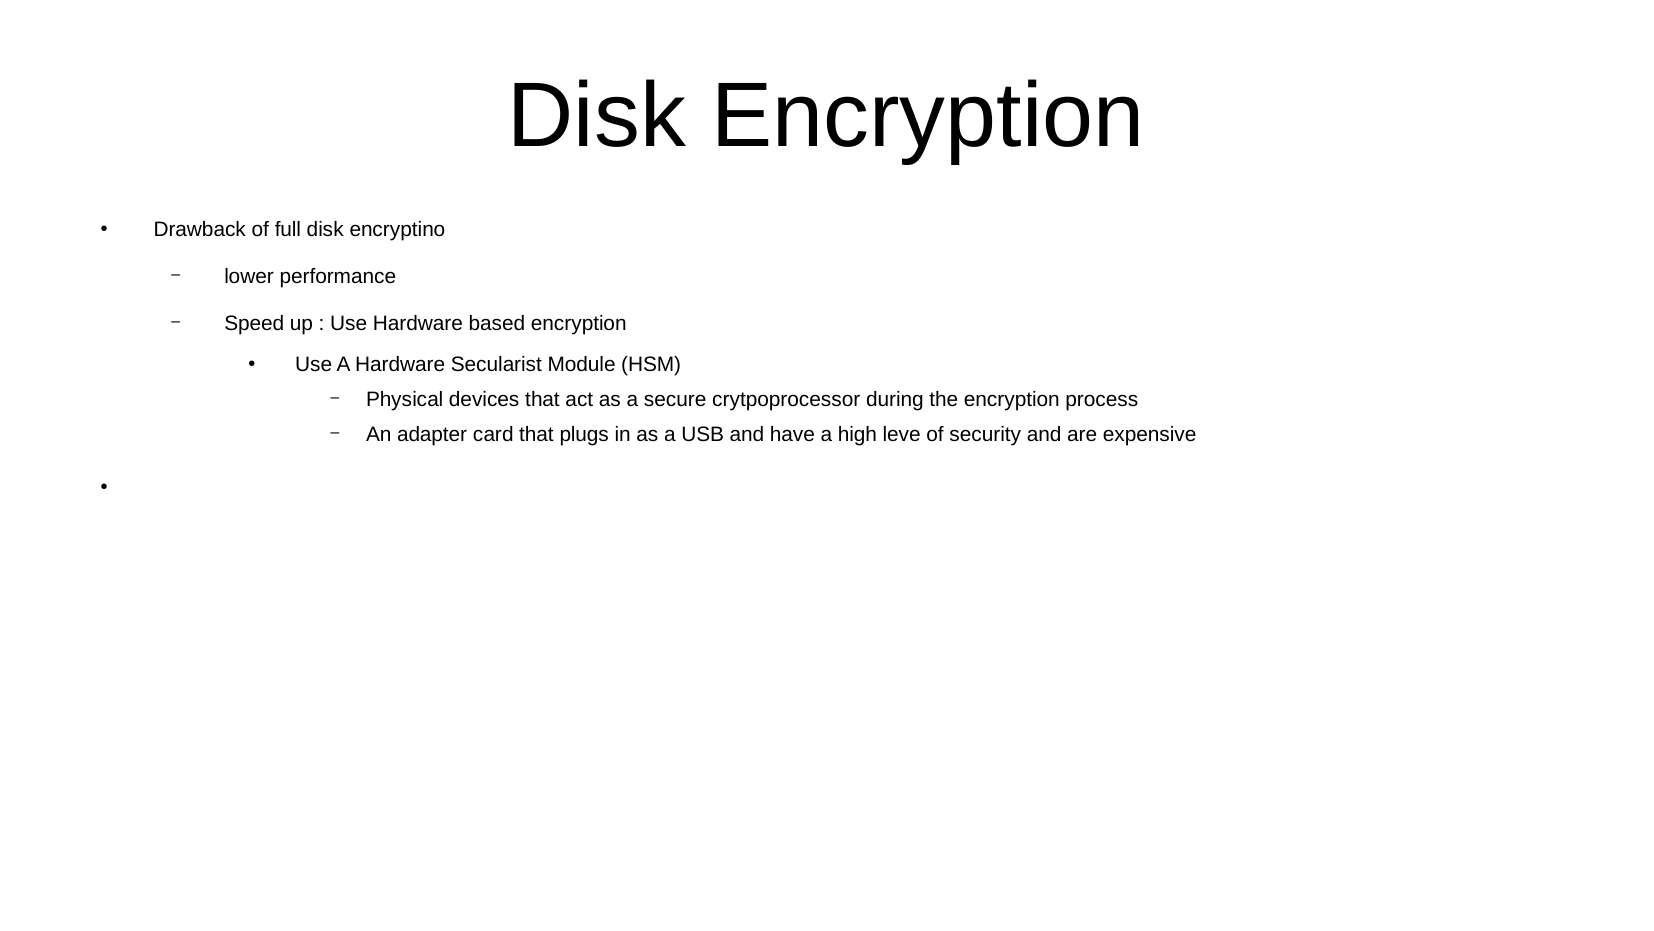

# Disk Encryption
Drawback of full disk encryptino
lower performance
Speed up : Use Hardware based encryption
Use A Hardware Secularist Module (HSM)
Physical devices that act as a secure crytpoprocessor during the encryption process
An adapter card that plugs in as a USB and have a high leve of security and are expensive